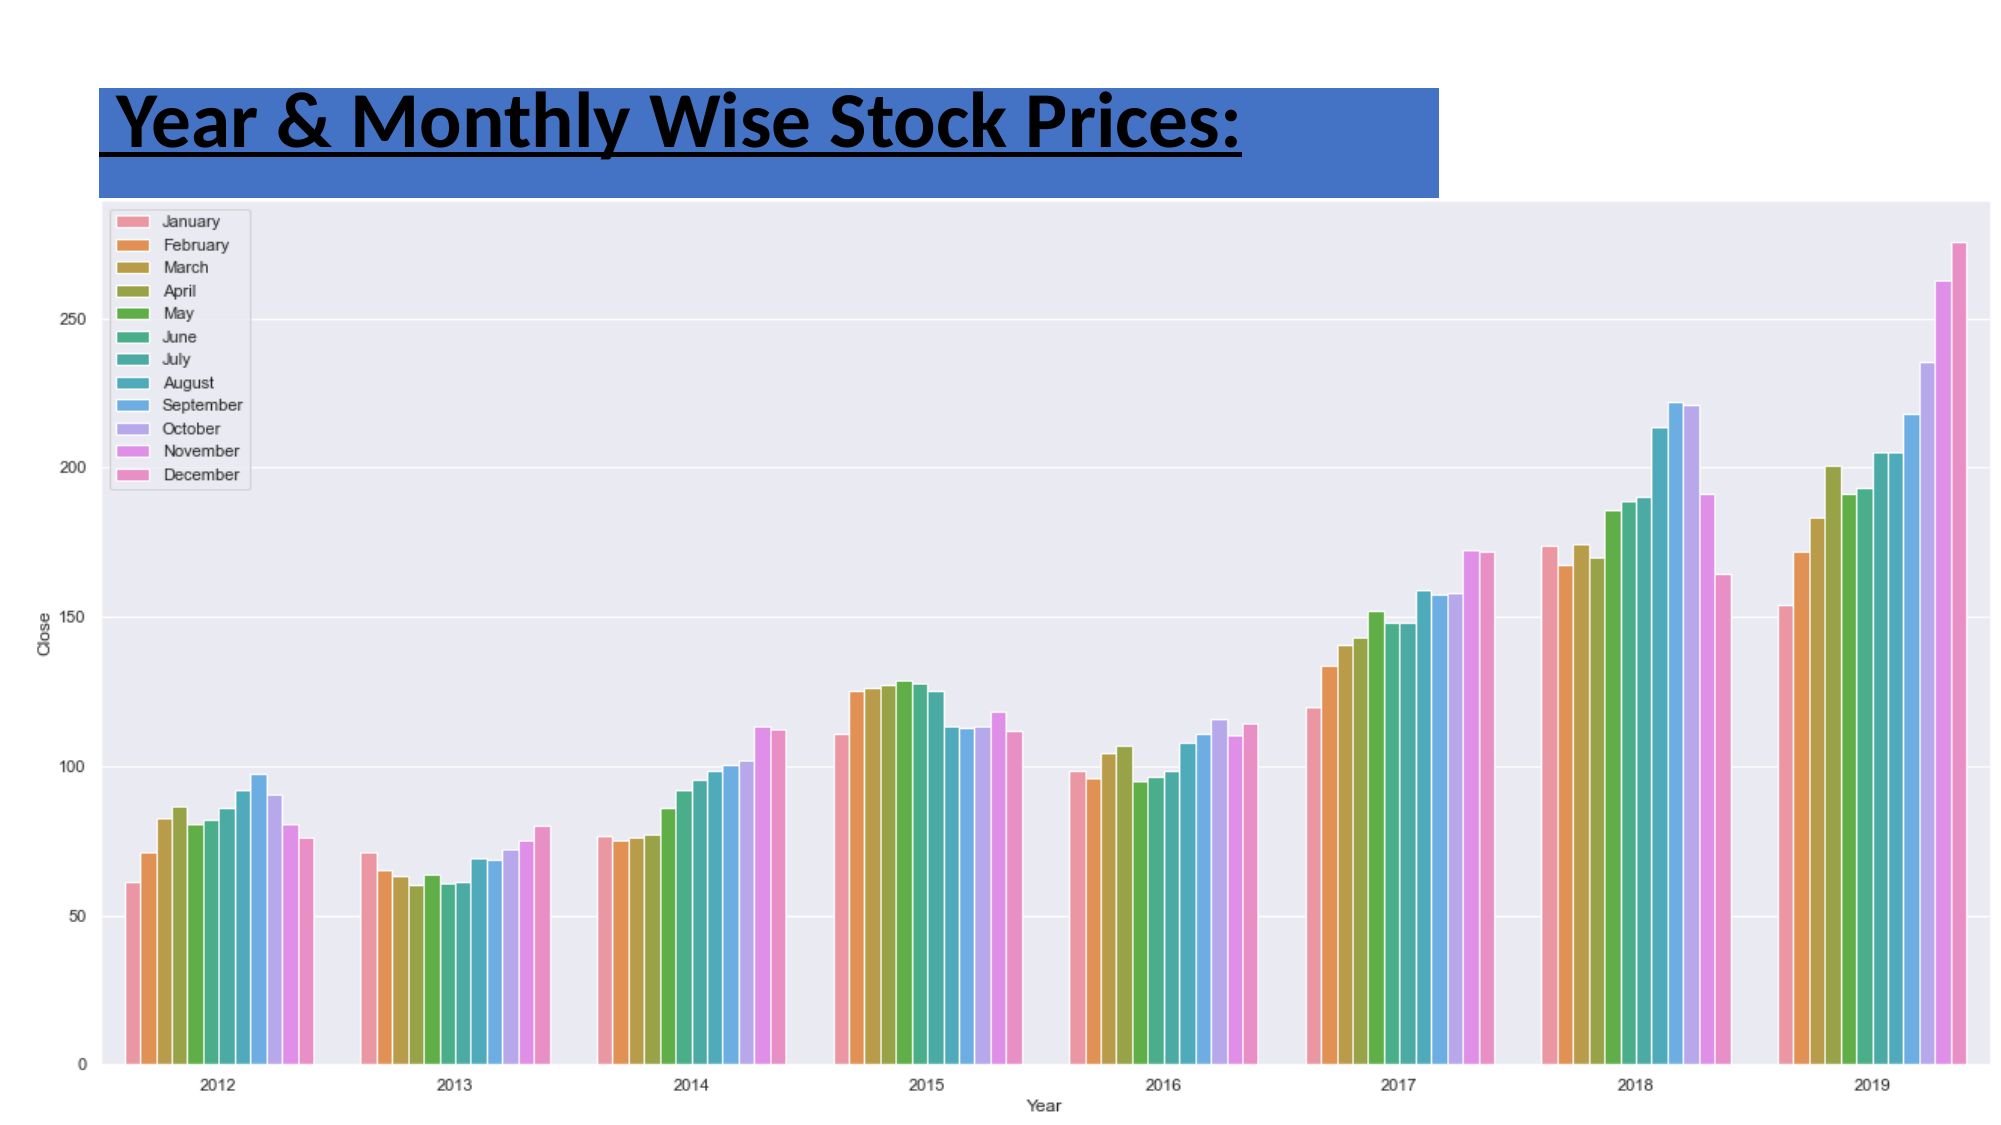

| Year & Monthly Wise Stock Prices: |
| --- |